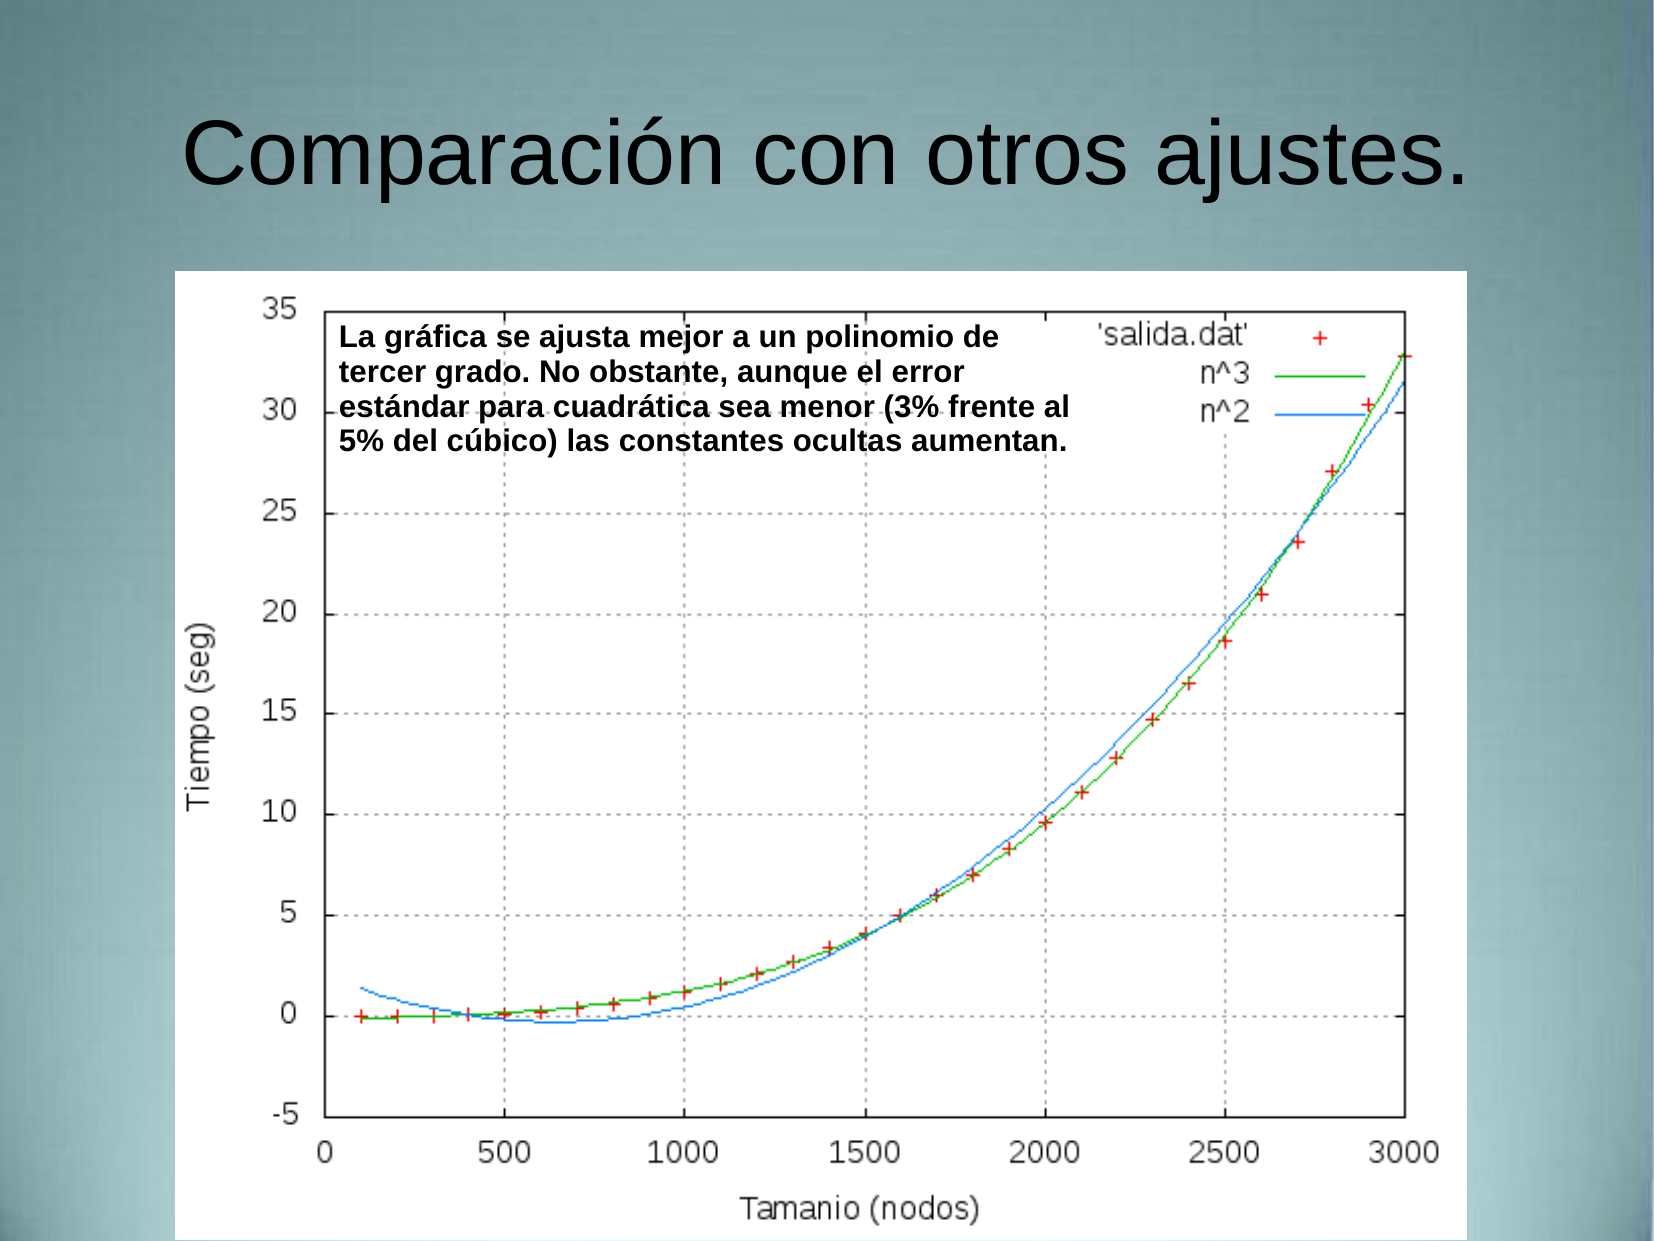

# Comparación con otros ajustes.
La gráfica se ajusta mejor a un polinomio de tercer grado. No obstante, aunque el error estándar para cuadrática sea menor (3% frente al 5% del cúbico) las constantes ocultas aumentan.